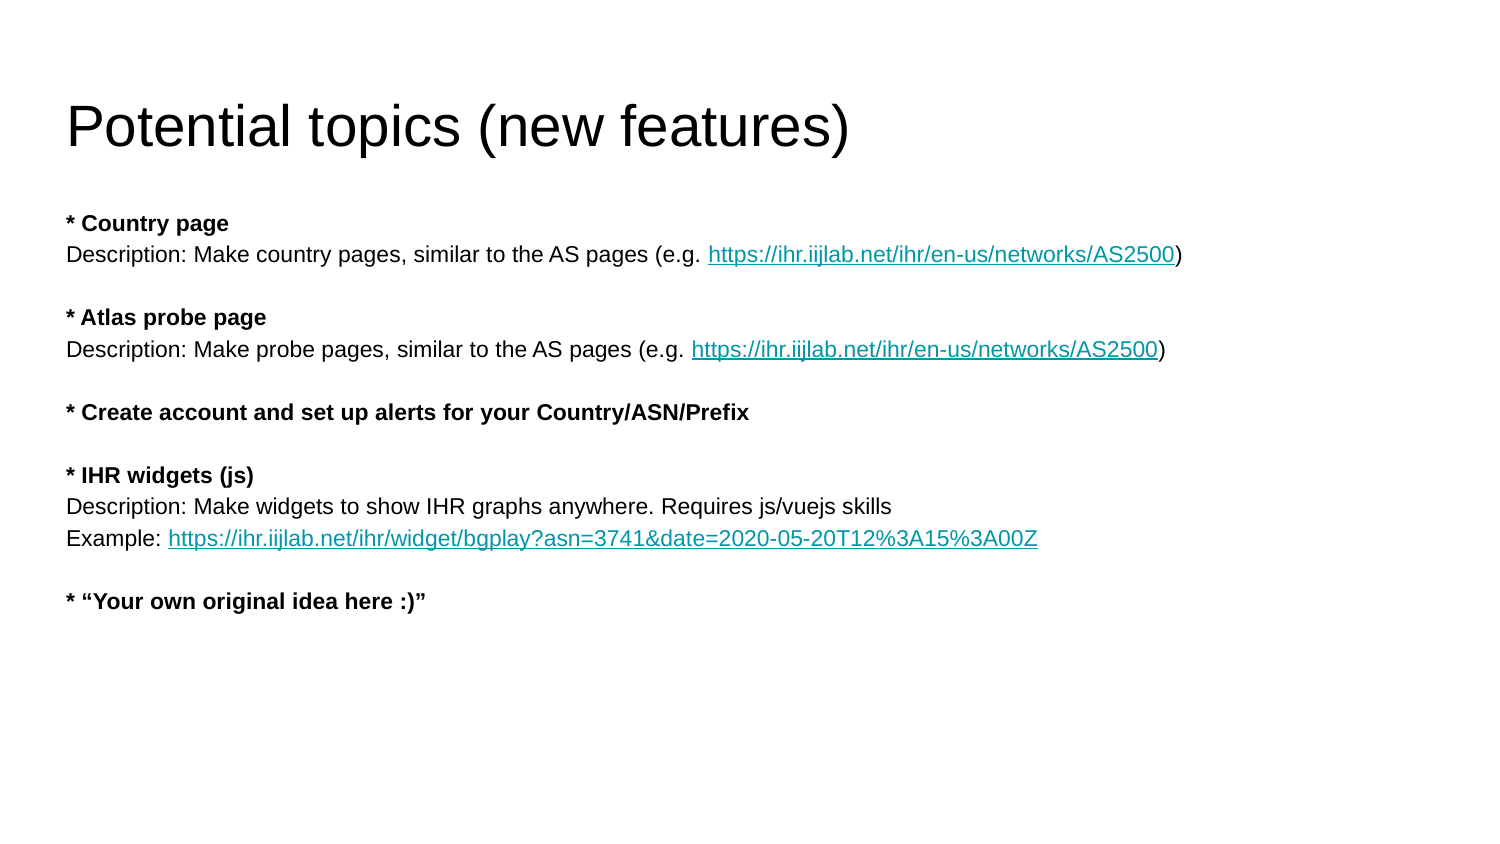

# Potential topics (new features)
* Country page
Description: Make country pages, similar to the AS pages (e.g. https://ihr.iijlab.net/ihr/en-us/networks/AS2500)
* Atlas probe page
Description: Make probe pages, similar to the AS pages (e.g. https://ihr.iijlab.net/ihr/en-us/networks/AS2500)
* Create account and set up alerts for your Country/ASN/Prefix
* IHR widgets (js)
Description: Make widgets to show IHR graphs anywhere. Requires js/vuejs skills
Example: https://ihr.iijlab.net/ihr/widget/bgplay?asn=3741&date=2020-05-20T12%3A15%3A00Z
* “Your own original idea here :)”